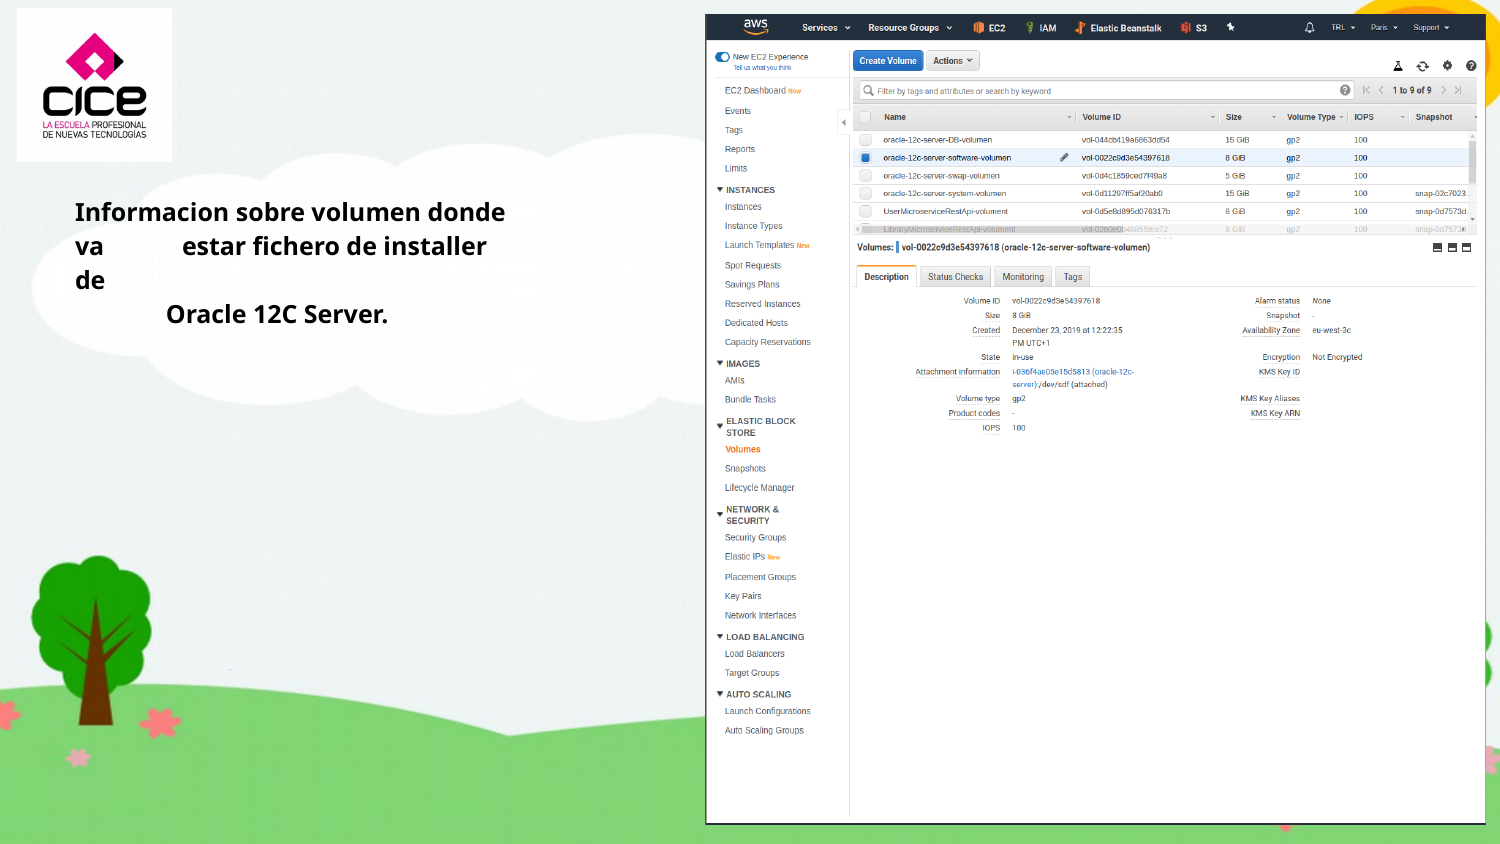

# Informacion sobre volumen donde va estar fichero de installer de Oracle 12C Server.